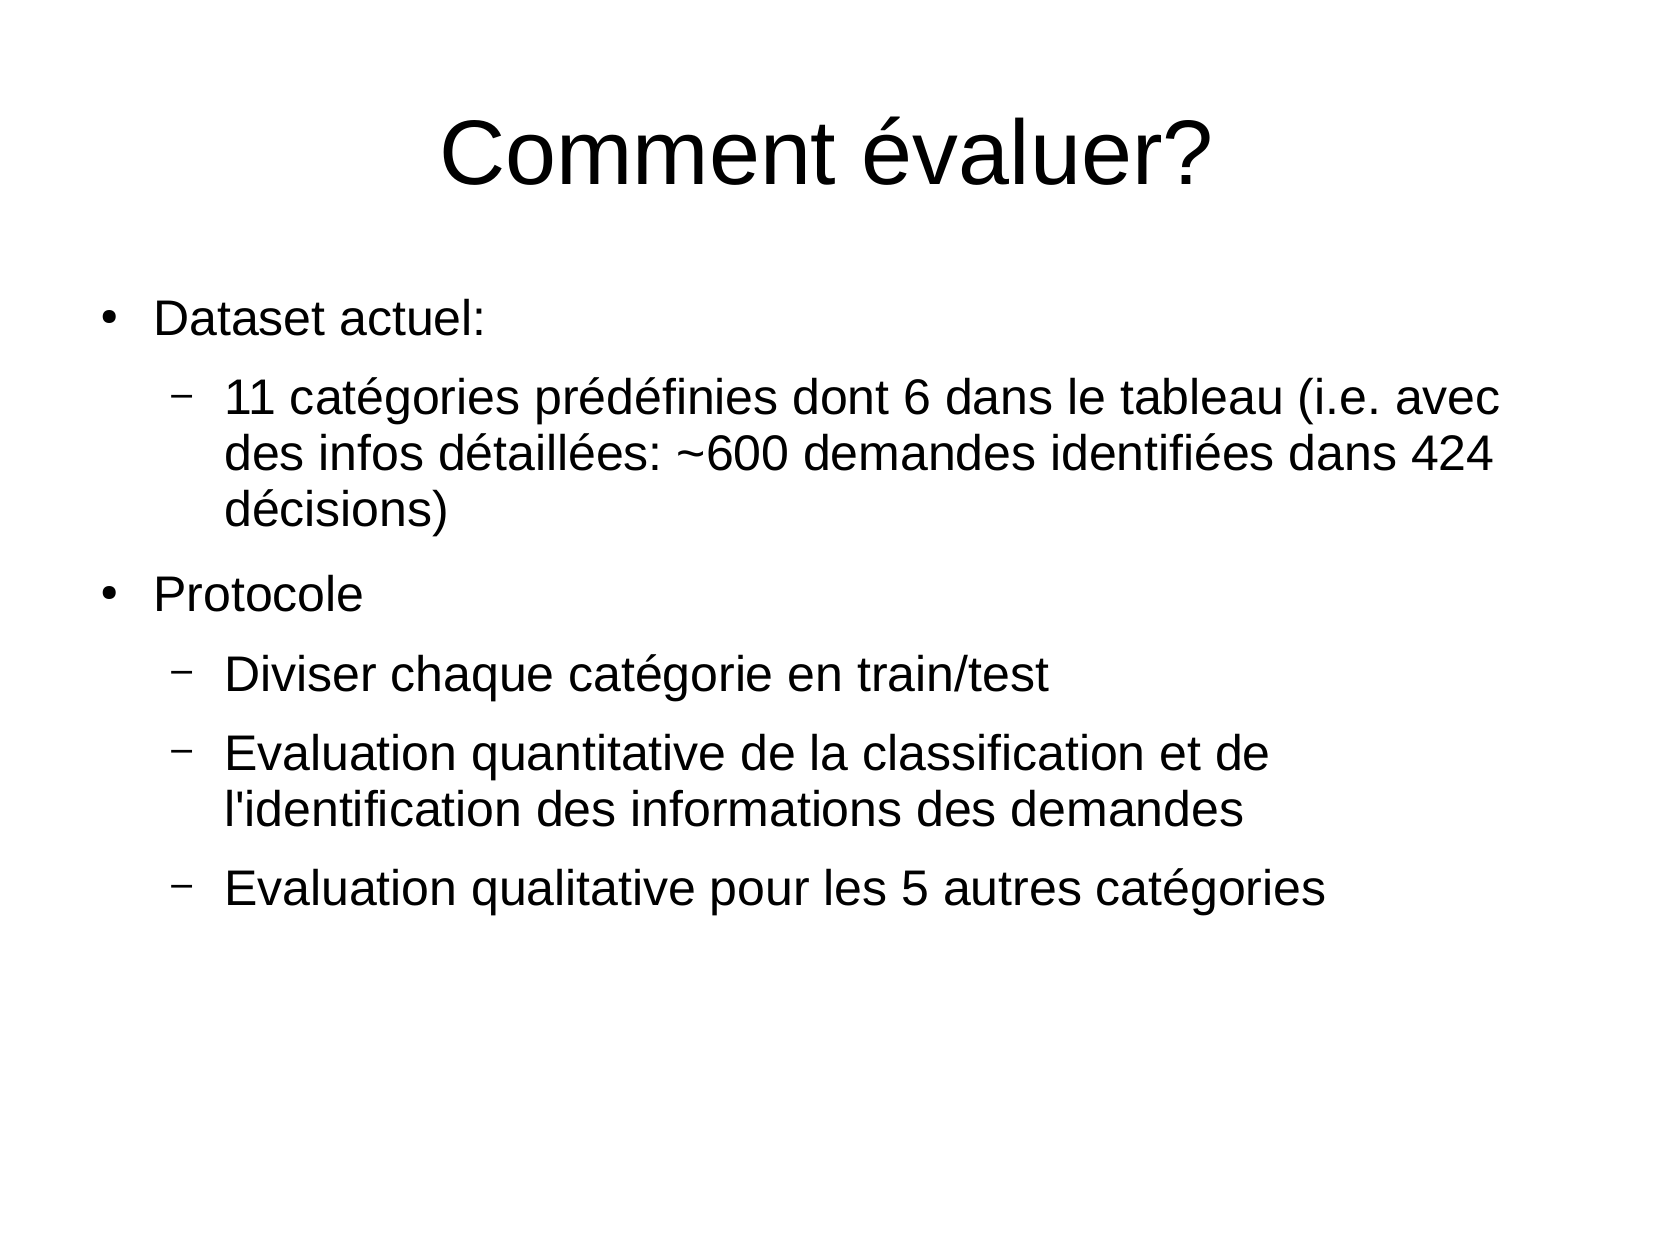

# Comment évaluer?
Dataset actuel:
11 catégories prédéfinies dont 6 dans le tableau (i.e. avec des infos détaillées: ~600 demandes identifiées dans 424 décisions)
Protocole
Diviser chaque catégorie en train/test
Evaluation quantitative de la classification et de l'identification des informations des demandes
Evaluation qualitative pour les 5 autres catégories